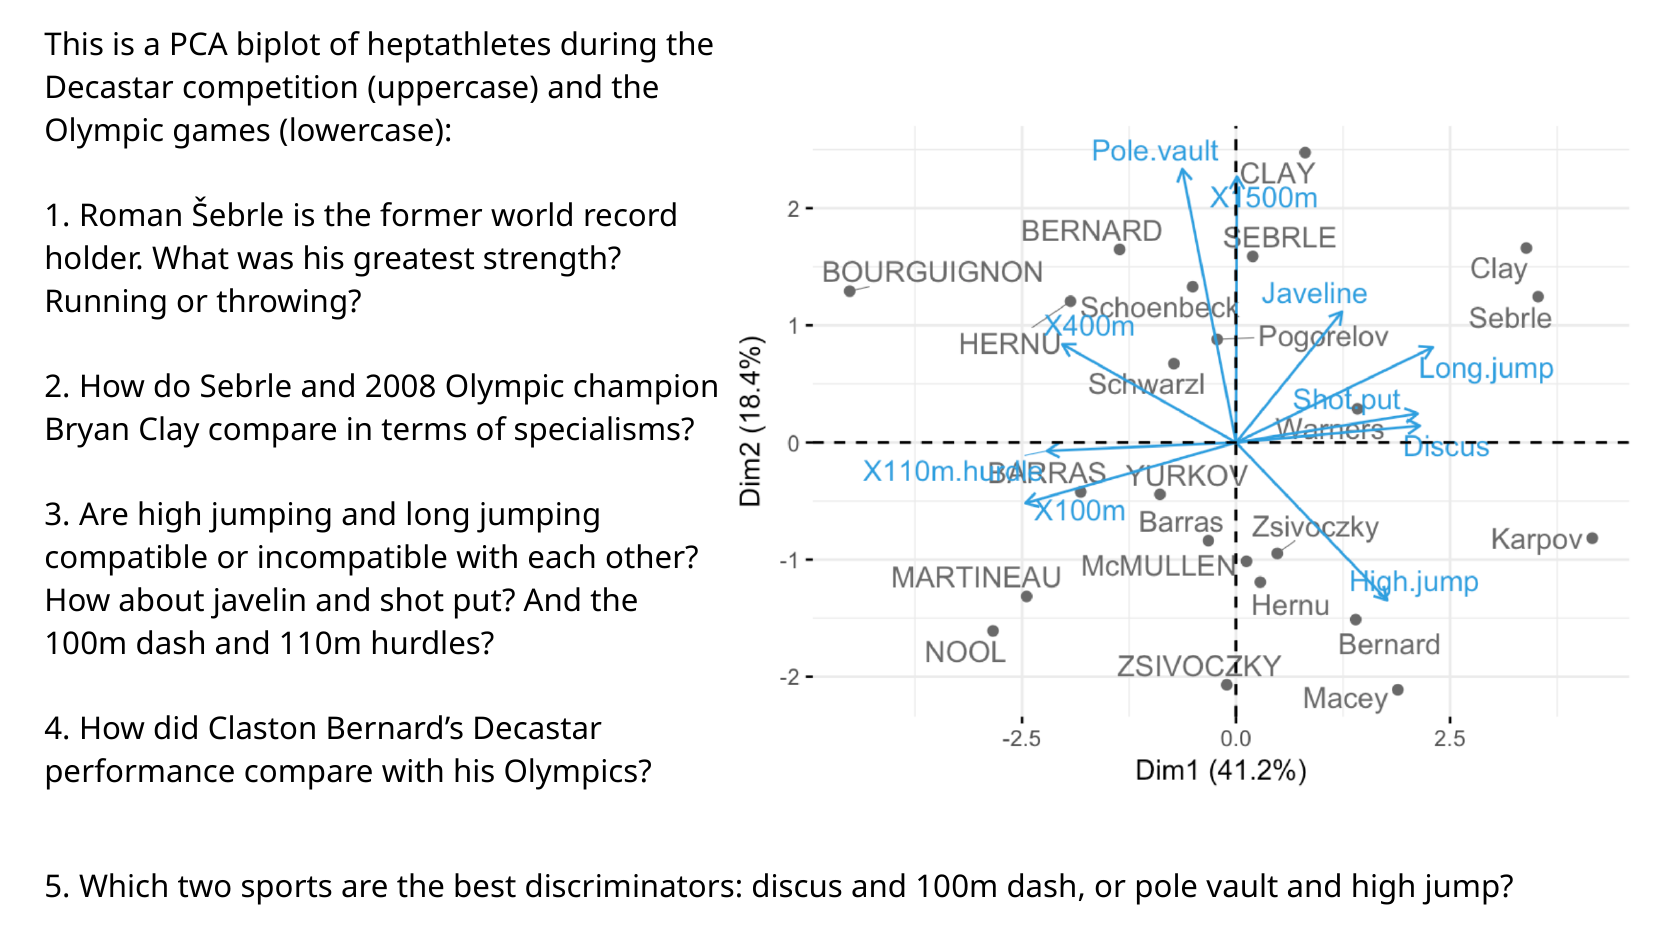

This is a PCA biplot of heptathletes during the Decastar competition (uppercase) and the Olympic games (lowercase):
1. Roman Šebrle is the former world record holder. What was his greatest strength? Running or throwing?
2. How do Sebrle and 2008 Olympic champion Bryan Clay compare in terms of specialisms?
3. Are high jumping and long jumping compatible or incompatible with each other? How about javelin and shot put? And the 100m dash and 110m hurdles?
4. How did Claston Bernard’s Decastar performance compare with his Olympics?
5. Which two sports are the best discriminators: discus and 100m dash, or pole vault and high jump?